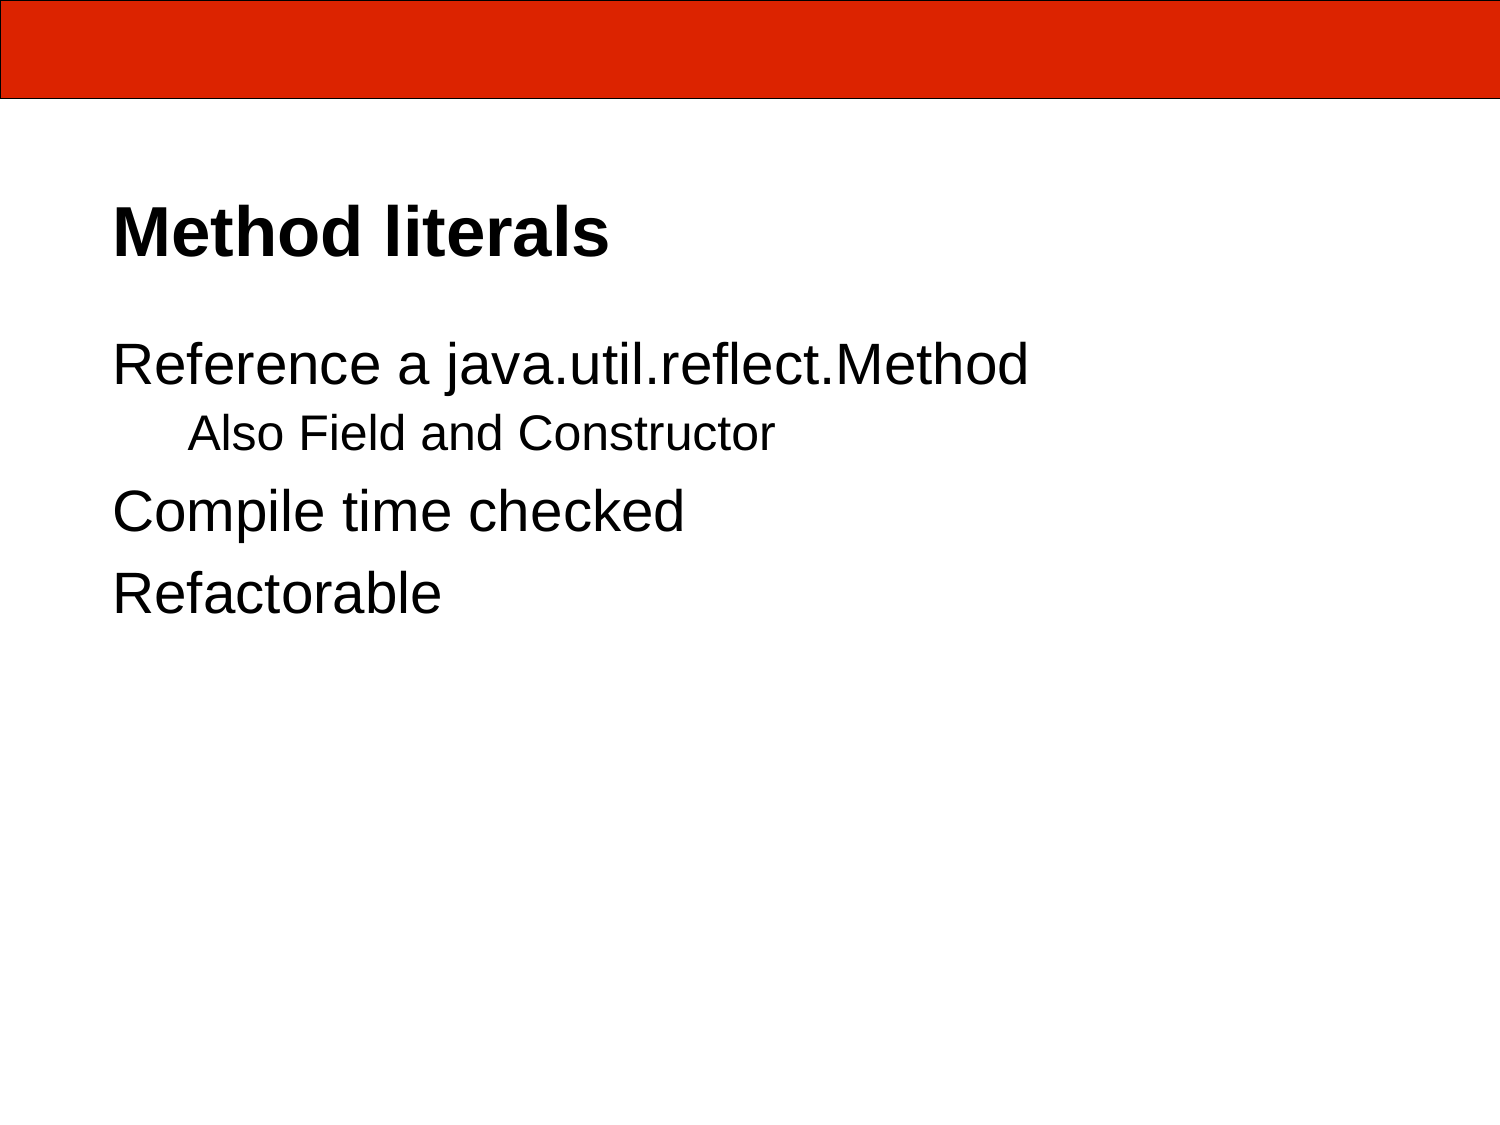

# Method literals
Reference a java.util.reflect.Method
Also Field and Constructor
Compile time checked
Refactorable